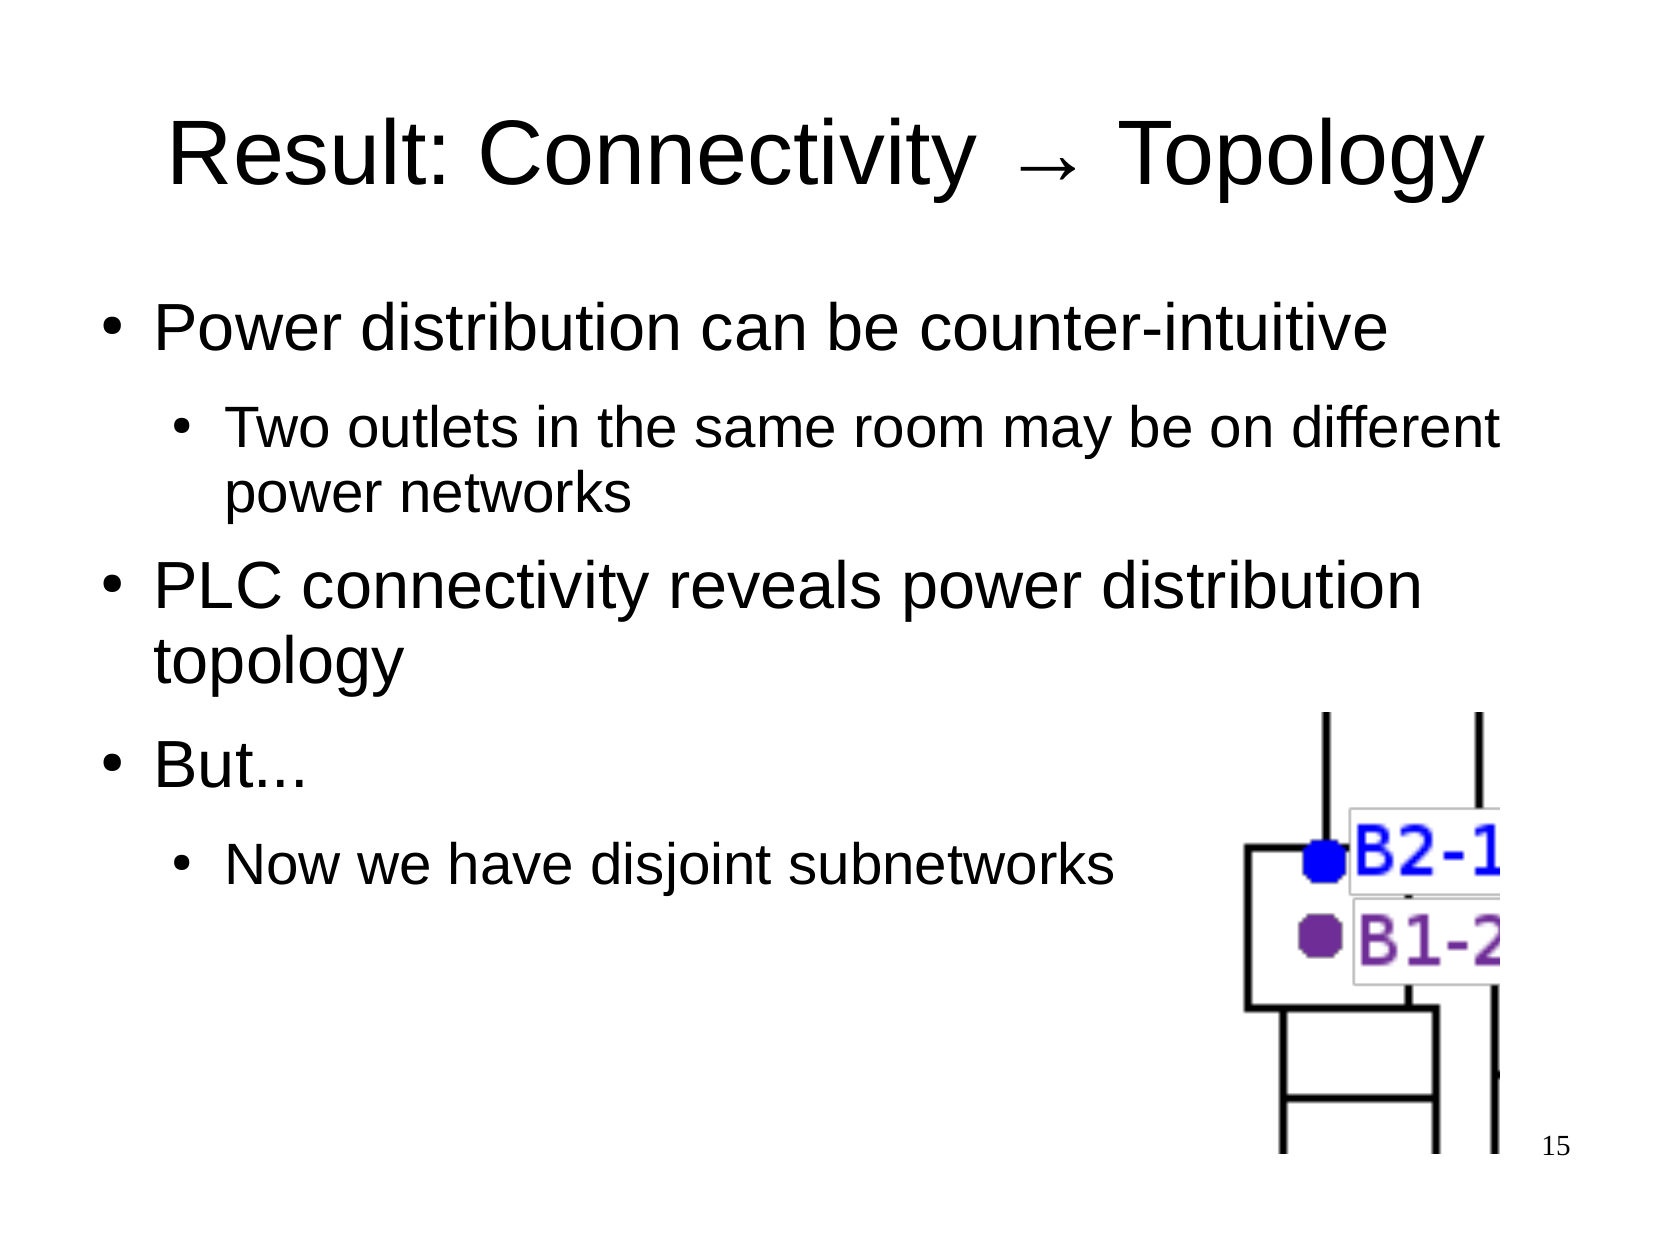

# Result: Connectivity → Topology
Power distribution can be counter-intuitive
Two outlets in the same room may be on different power networks
PLC connectivity reveals power distribution topology
But...
Now we have disjoint subnetworks
15